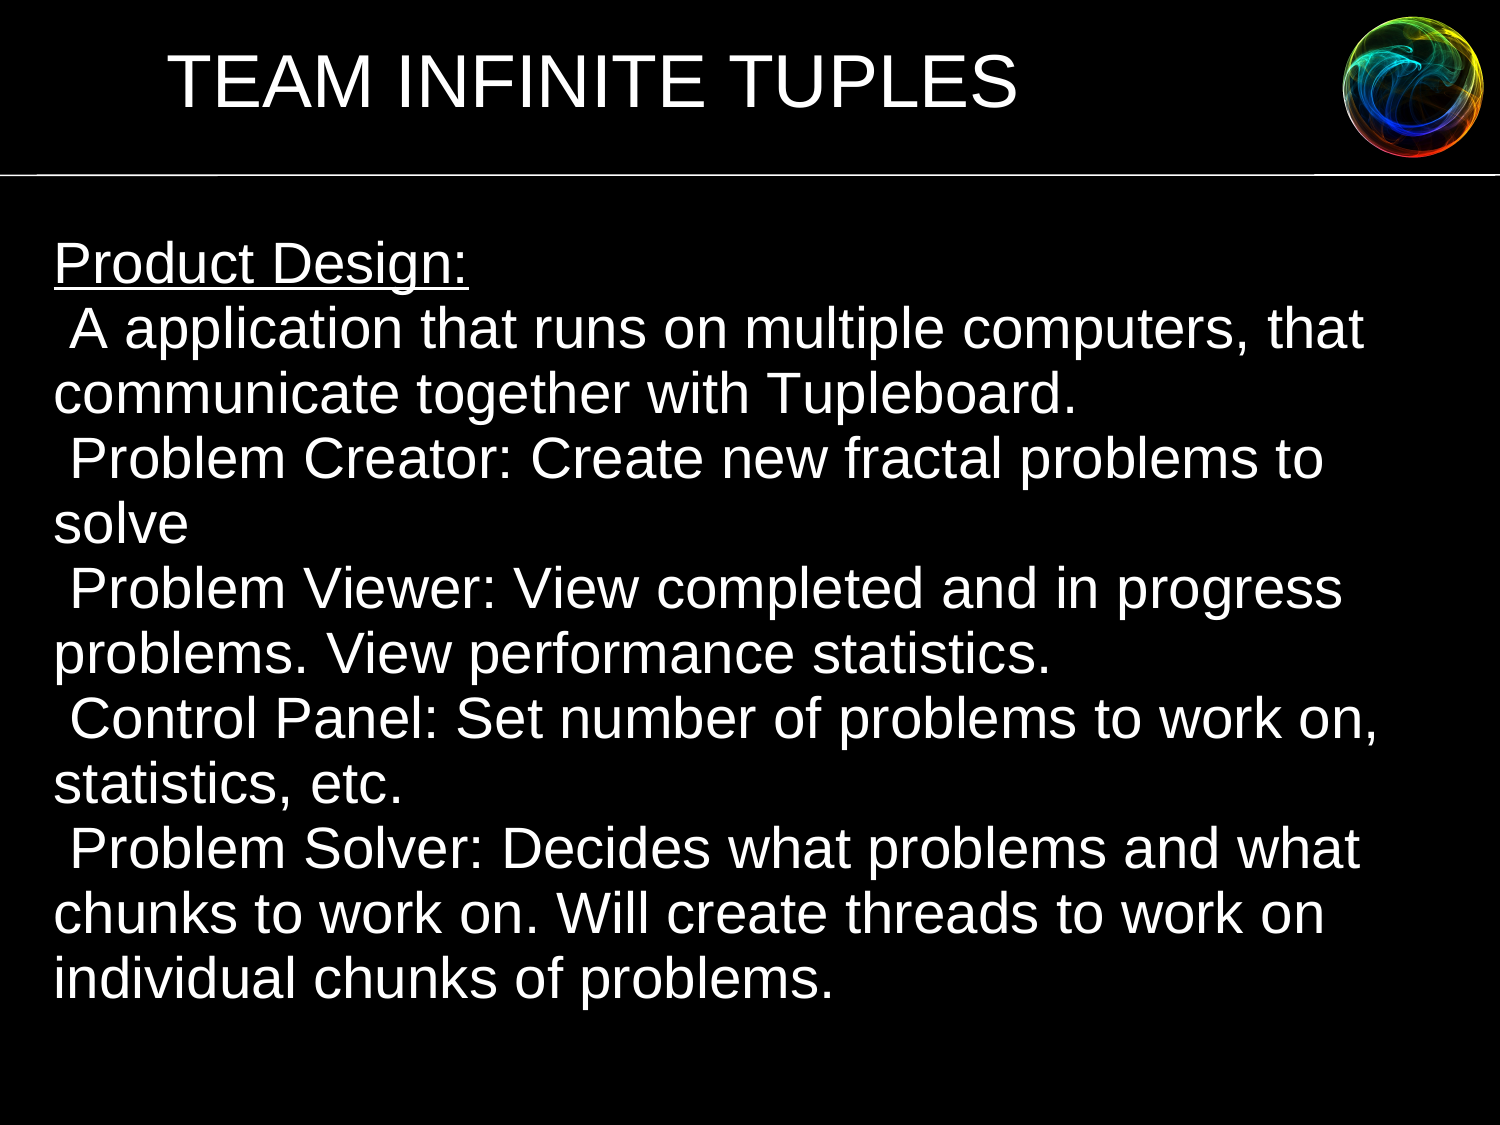

TEAM INFINITE TUPLES
Product Design:
 A application that runs on multiple computers, that communicate together with Tupleboard.
 Problem Creator: Create new fractal problems to solve
 Problem Viewer: View completed and in progress problems. View performance statistics.
 Control Panel: Set number of problems to work on, statistics, etc.
 Problem Solver: Decides what problems and what chunks to work on. Will create threads to work on individual chunks of problems.